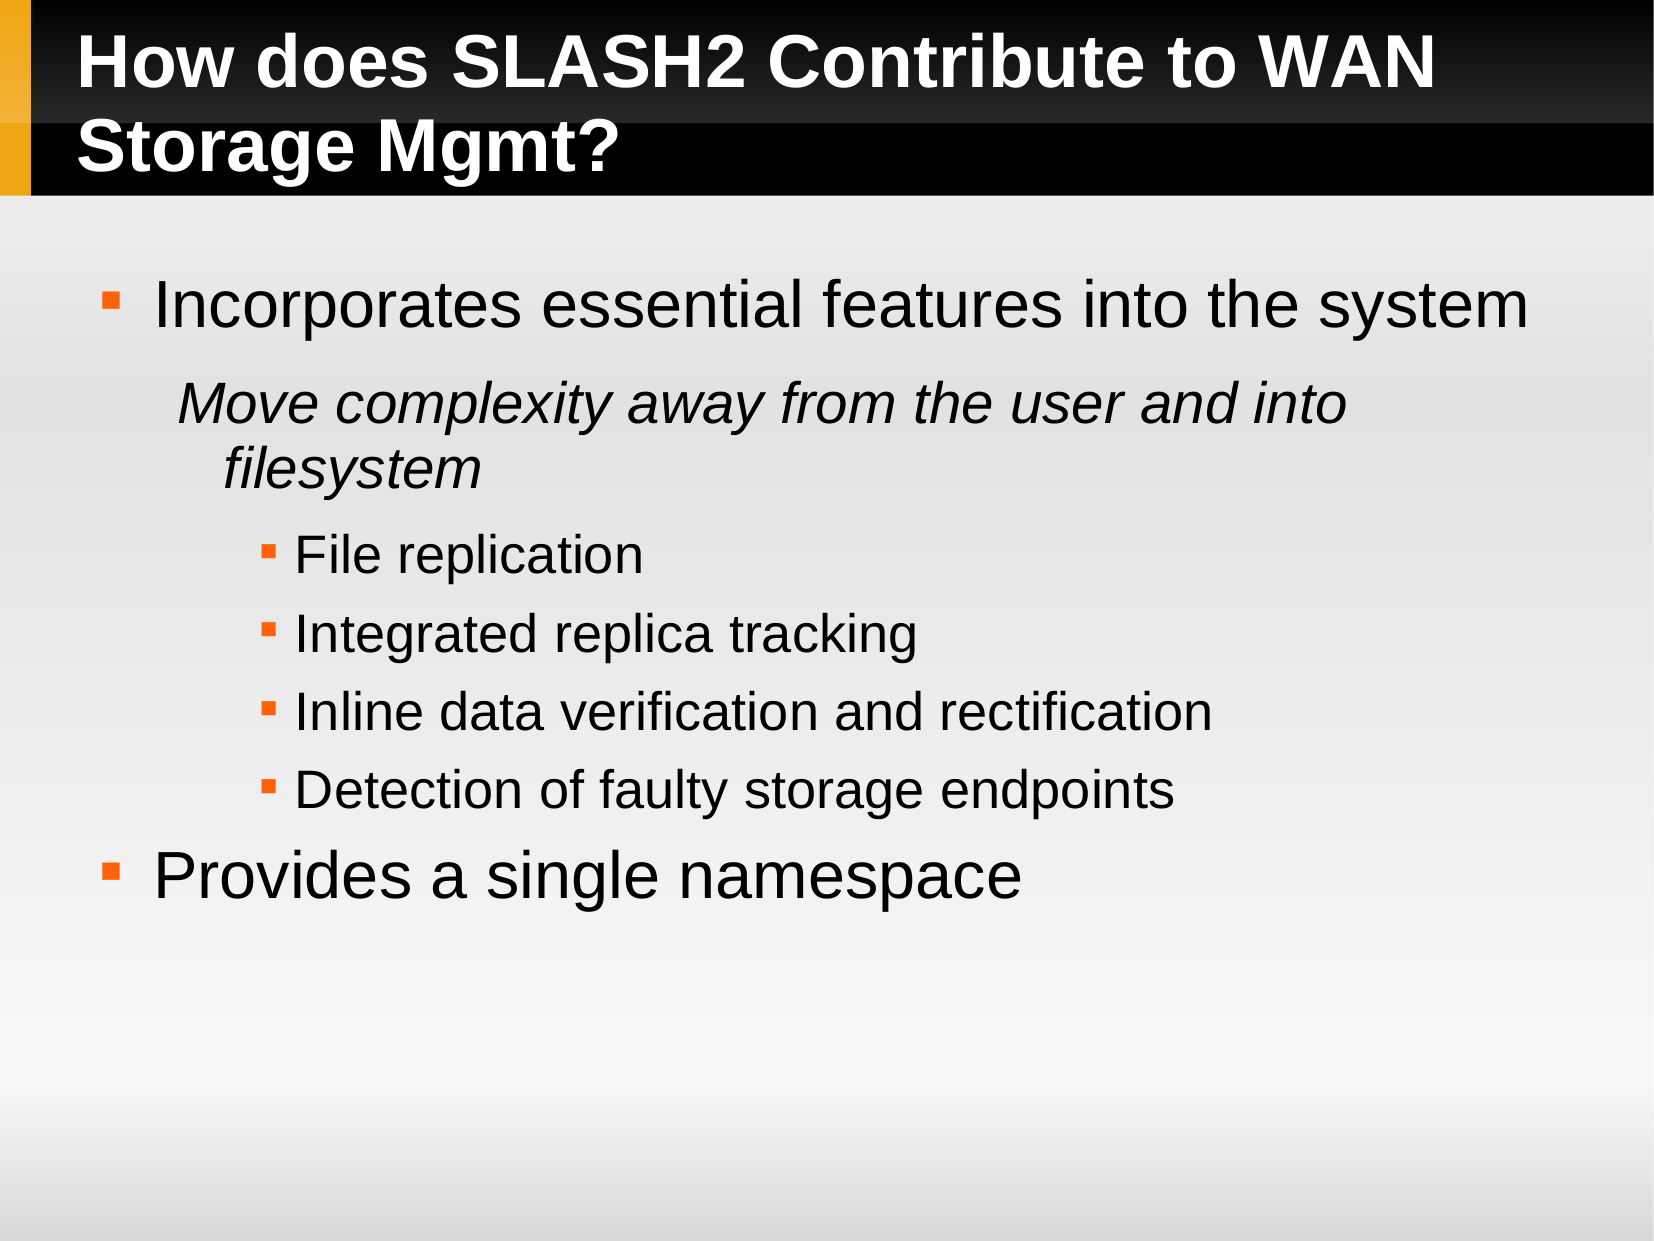

# How does SLASH2 Contribute to WAN Storage Mgmt?
Incorporates essential features into the system
Move complexity away from the user and into filesystem
File replication
Integrated replica tracking
Inline data verification and rectification
Detection of faulty storage endpoints
Provides a single namespace